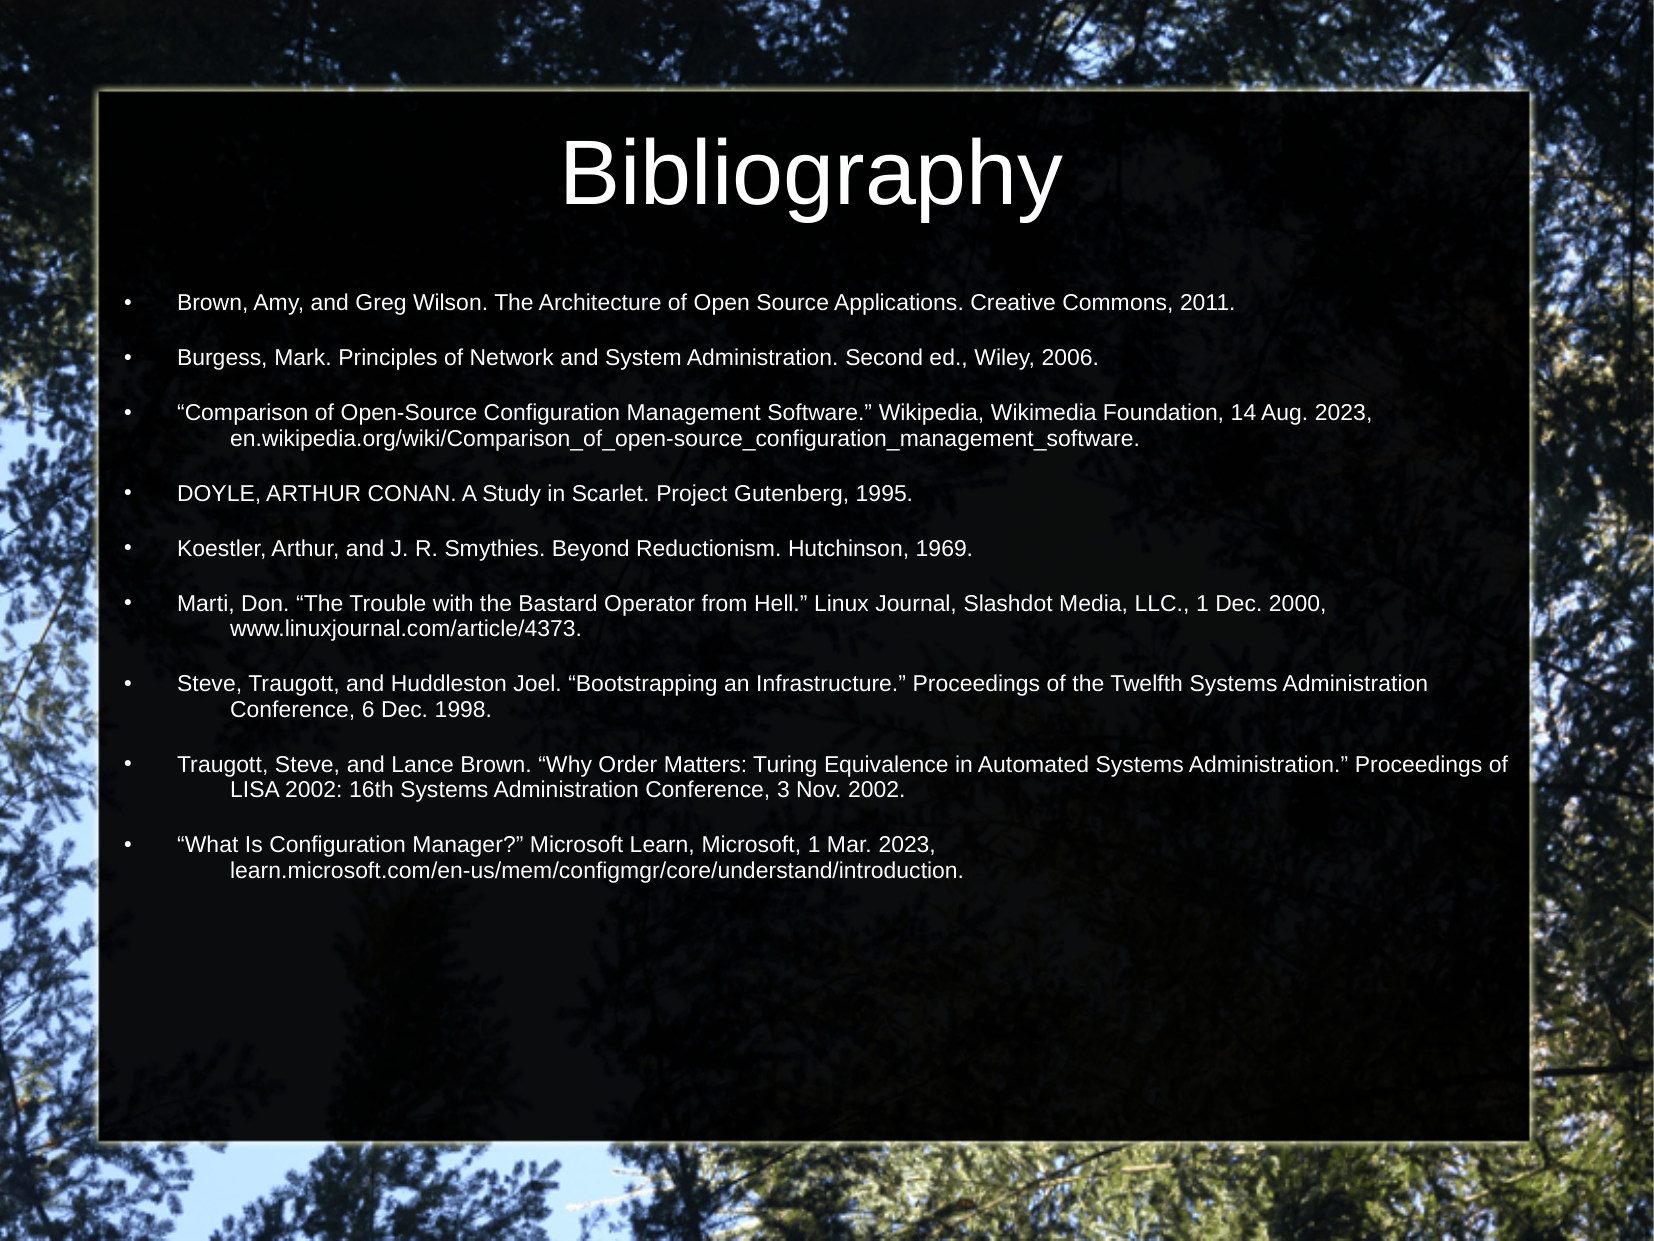

# Bibliography
Brown, Amy, and Greg Wilson. The Architecture of Open Source Applications. Creative Commons, 2011.
Burgess, Mark. Principles of Network and System Administration. Second ed., Wiley, 2006.
“Comparison of Open-Source Configuration Management Software.” Wikipedia, Wikimedia Foundation, 14 Aug. 2023, en.wikipedia.org/wiki/Comparison_of_open-source_configuration_management_software.
DOYLE, ARTHUR CONAN. A Study in Scarlet. Project Gutenberg, 1995.
Koestler, Arthur, and J. R. Smythies. Beyond Reductionism. Hutchinson, 1969.
Marti, Don. “The Trouble with the Bastard Operator from Hell.” Linux Journal, Slashdot Media, LLC., 1 Dec. 2000, www.linuxjournal.com/article/4373.
Steve, Traugott, and Huddleston Joel. “Bootstrapping an Infrastructure.” Proceedings of the Twelfth Systems Administration Conference, 6 Dec. 1998.
Traugott, Steve, and Lance Brown. “Why Order Matters: Turing Equivalence in Automated Systems Administration.” Proceedings of LISA 2002: 16th Systems Administration Conference, 3 Nov. 2002.
“What Is Configuration Manager?” Microsoft Learn, Microsoft, 1 Mar. 2023, learn.microsoft.com/en-us/mem/configmgr/core/understand/introduction.